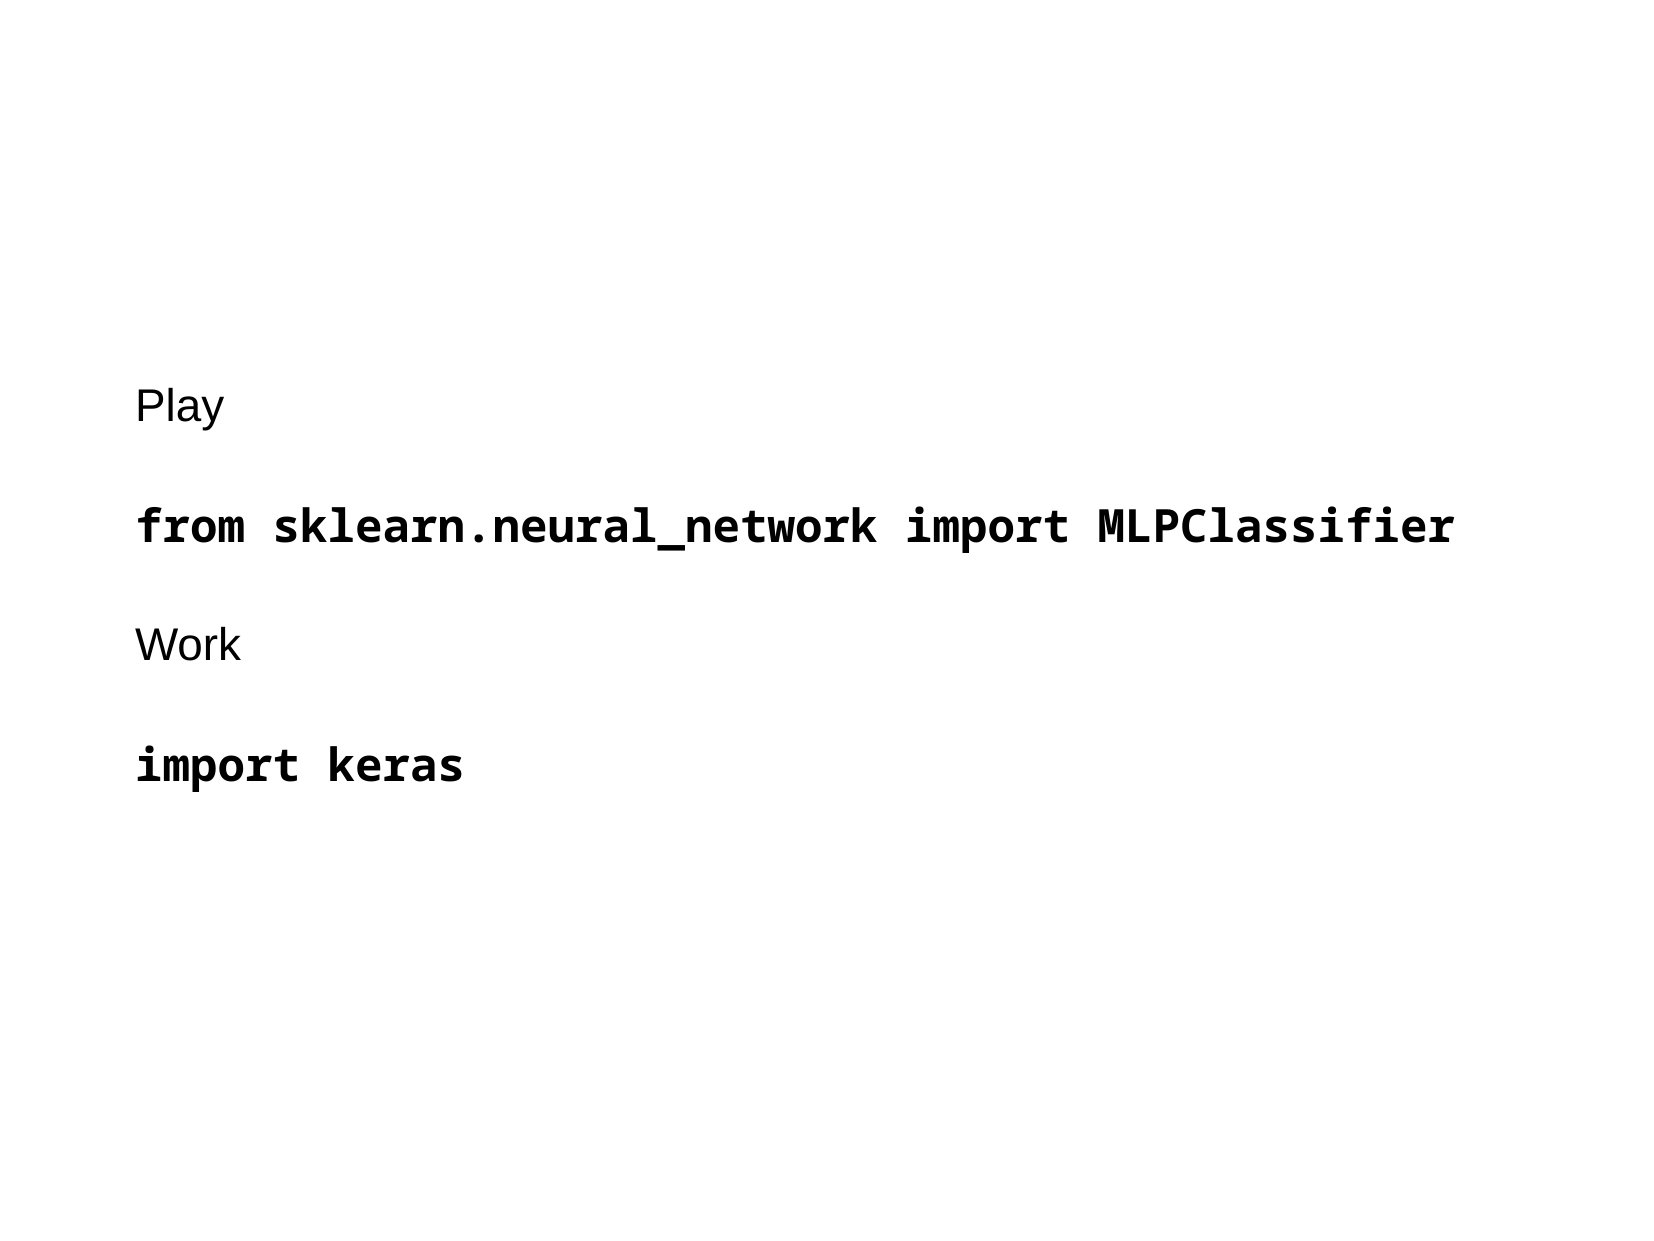

Play
from sklearn.neural_network import MLPClassifier
Work
import keras